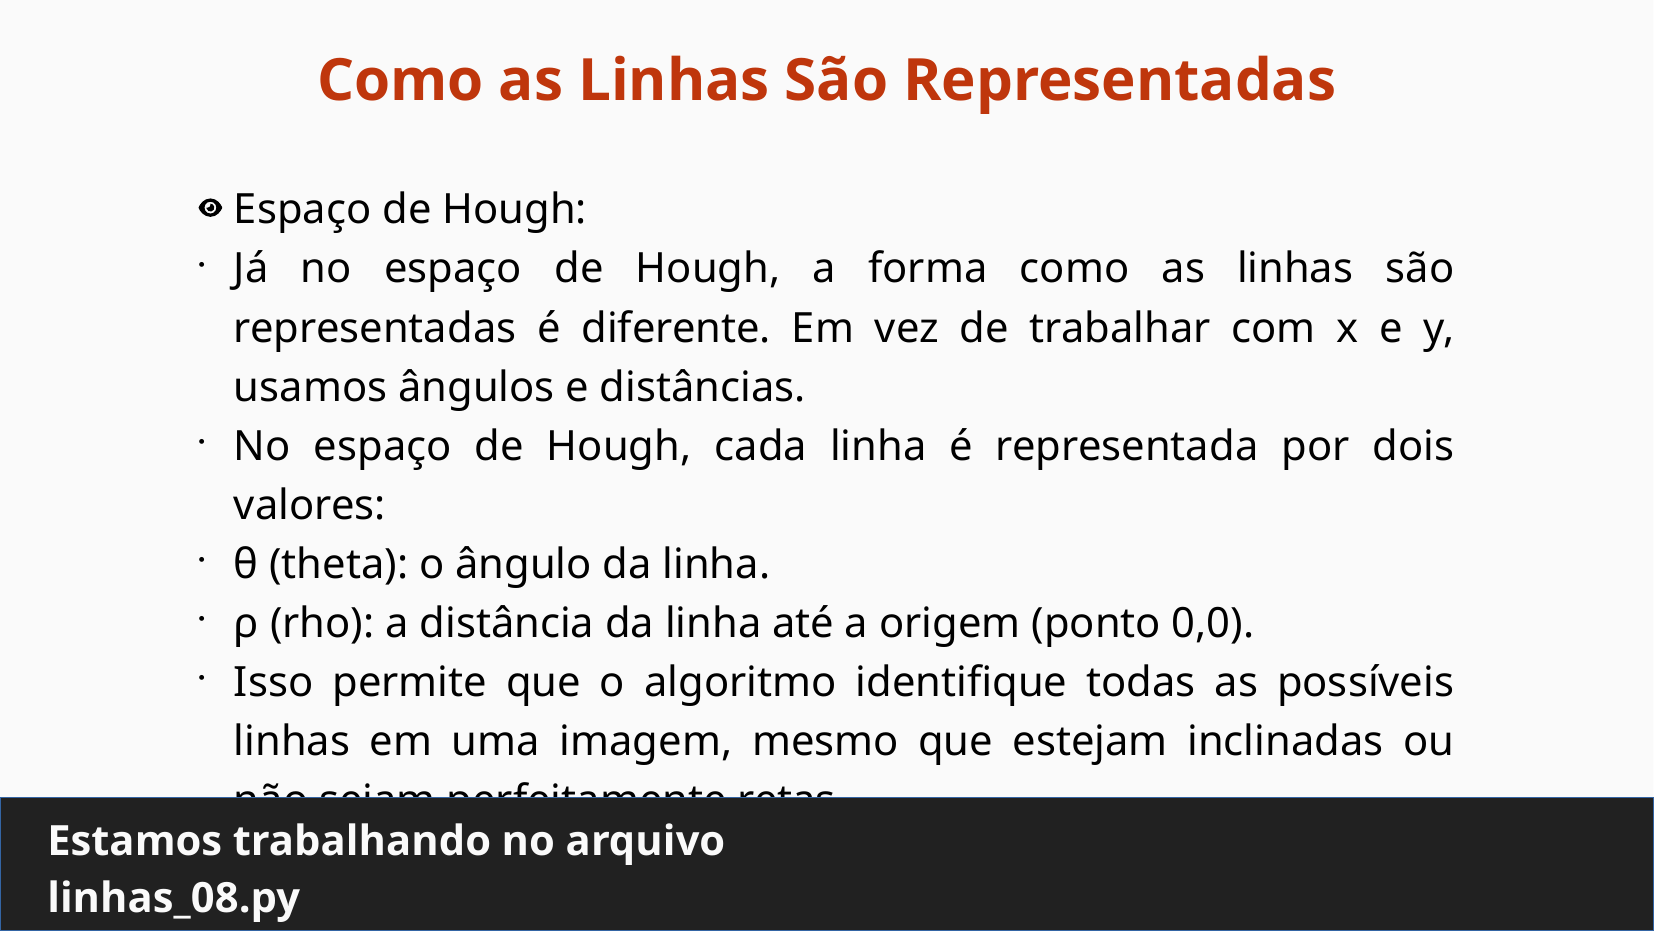

# Como as Linhas São Representadas
Espaço de Hough:
Já no espaço de Hough, a forma como as linhas são representadas é diferente. Em vez de trabalhar com x e y, usamos ângulos e distâncias.
No espaço de Hough, cada linha é representada por dois valores:
θ (theta): o ângulo da linha.
ρ (rho): a distância da linha até a origem (ponto 0,0).
Isso permite que o algoritmo identifique todas as possíveis linhas em uma imagem, mesmo que estejam inclinadas ou não sejam perfeitamente retas.
Estamos trabalhando no arquivo linhas_08.py